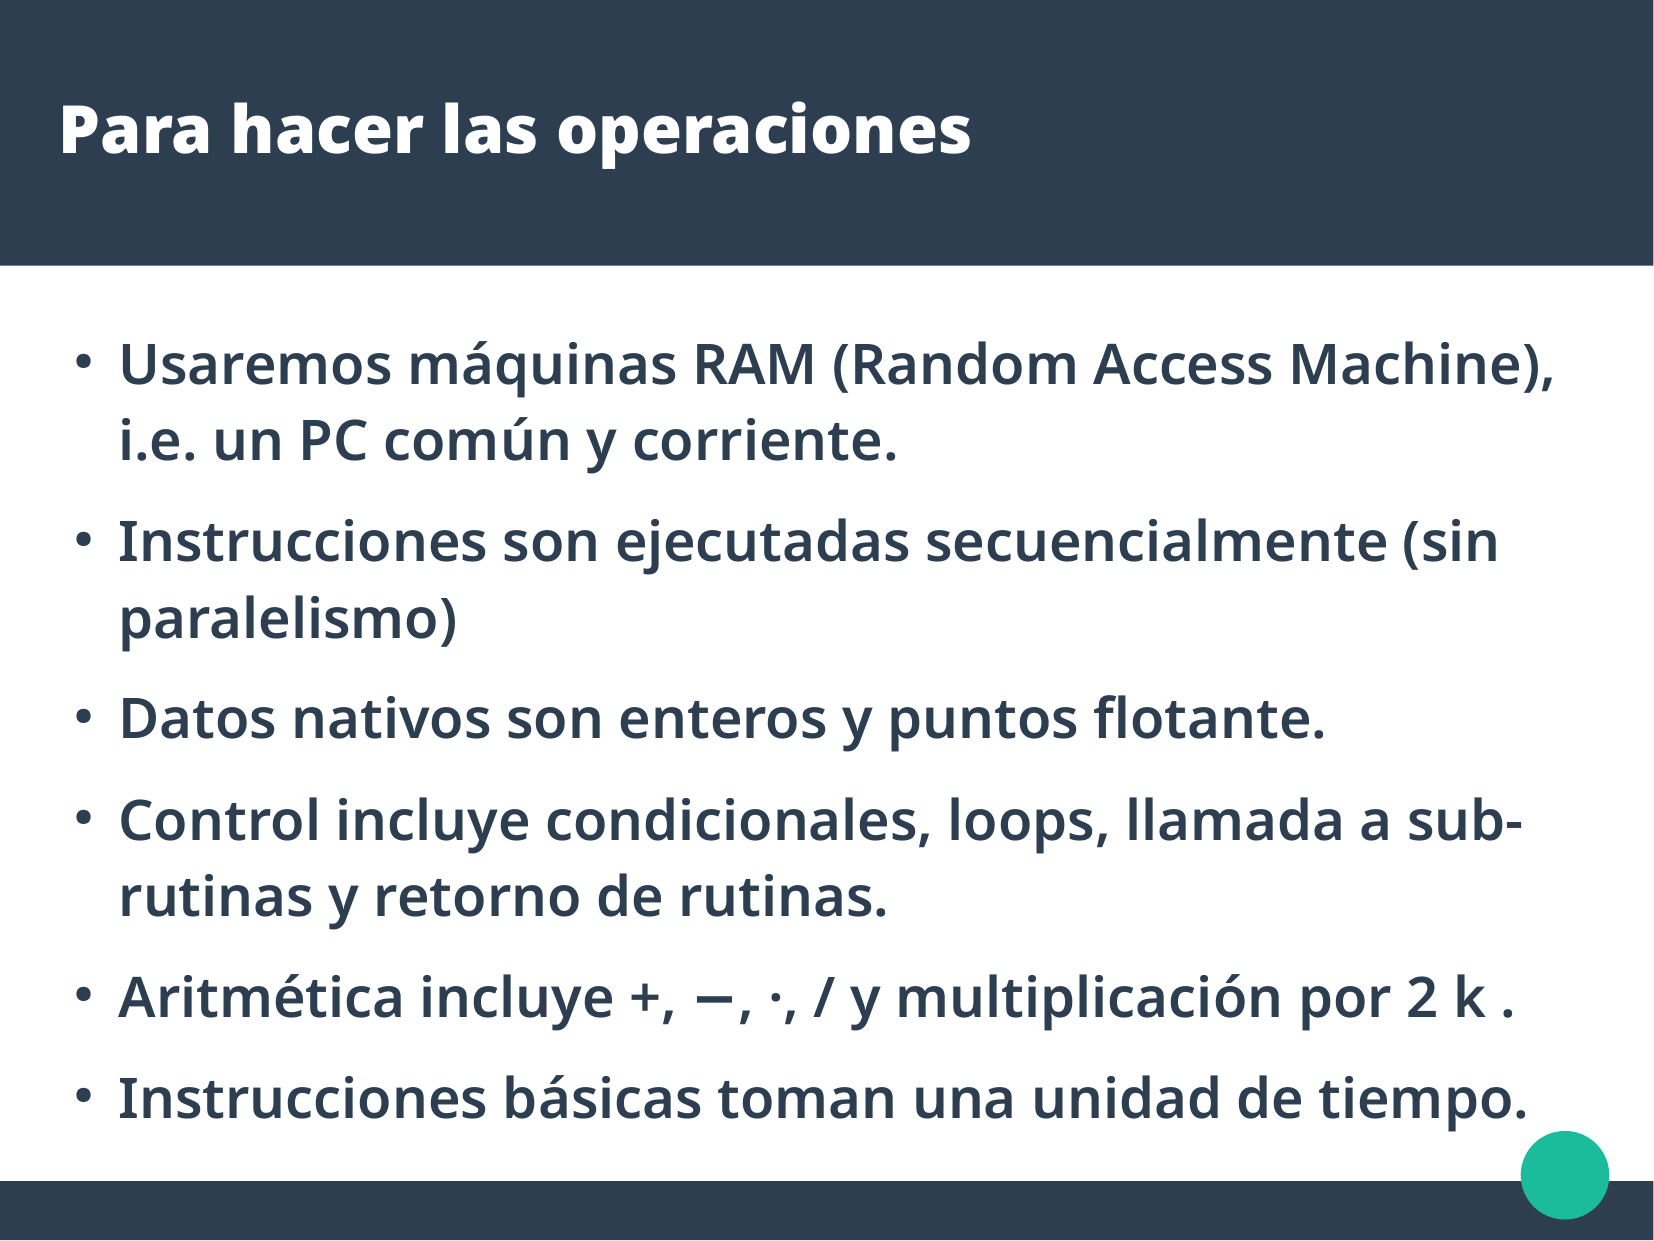

# Para hacer las operaciones
Usaremos máquinas RAM (Random Access Machine), i.e. un PC común y corriente.
Instrucciones son ejecutadas secuencialmente (sin paralelismo)
Datos nativos son enteros y puntos flotante.
Control incluye condicionales, loops, llamada a sub-rutinas y retorno de rutinas.
Aritmética incluye +, −, ·, / y multiplicación por 2 k .
Instrucciones básicas toman una unidad de tiempo.